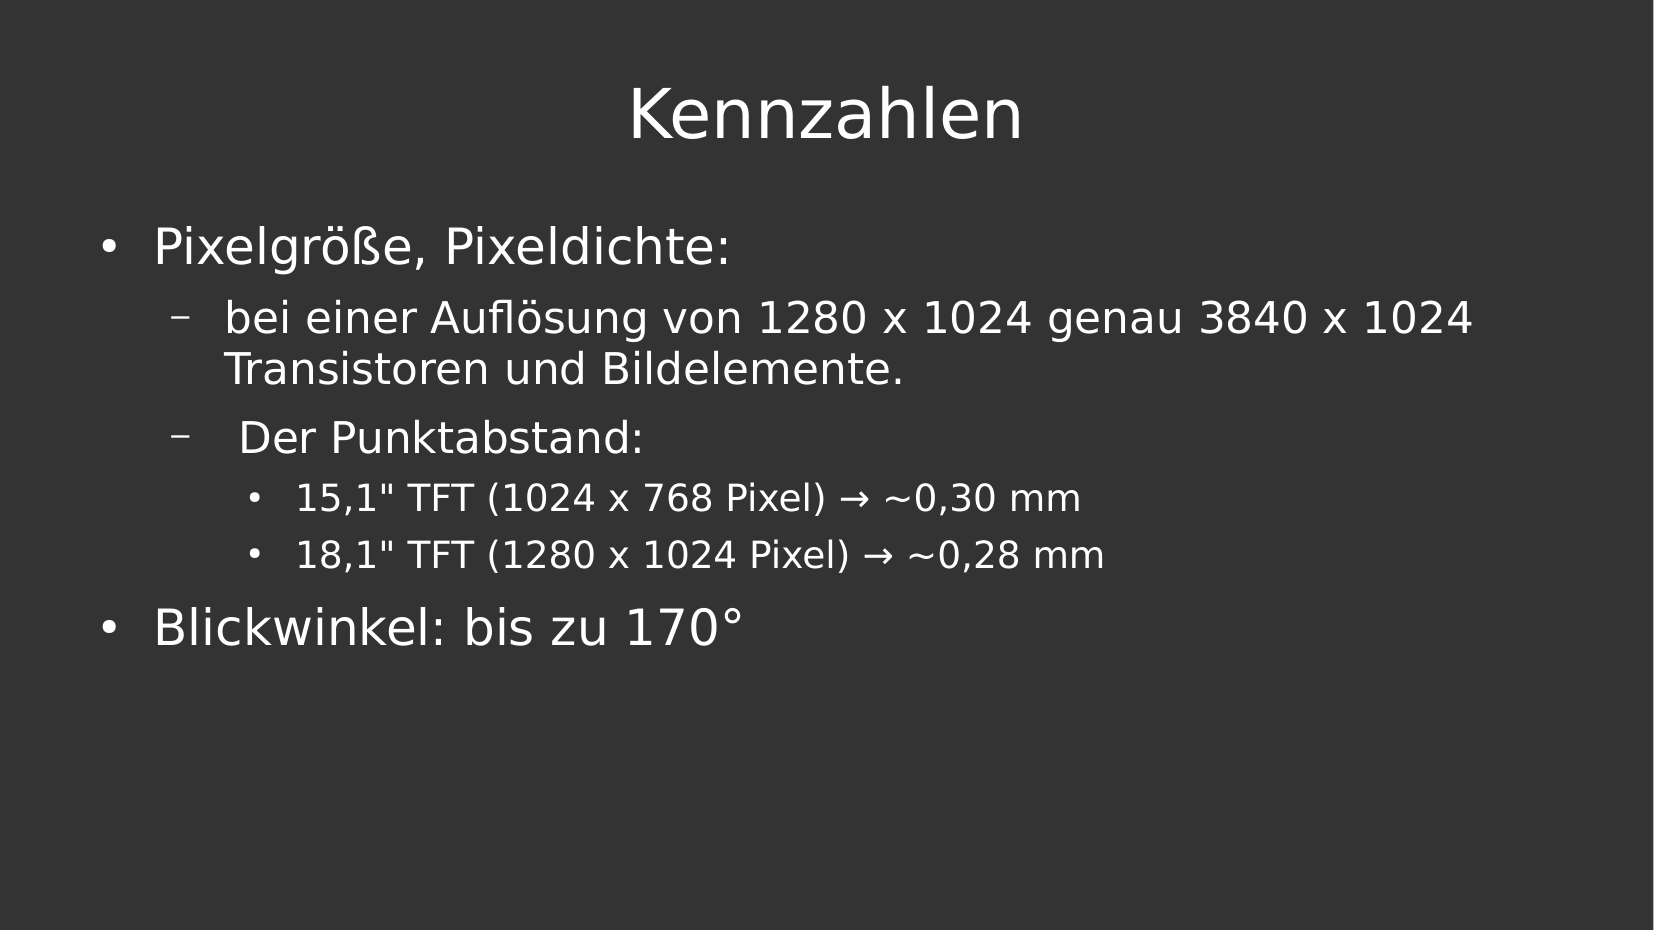

# Kennzahlen
Pixelgröße, Pixeldichte:
bei einer Auflösung von 1280 x 1024 genau 3840 x 1024 Transistoren und Bildelemente.
 Der Punktabstand:
15,1" TFT (1024 x 768 Pixel) → ~0,30 mm
18,1" TFT (1280 x 1024 Pixel) → ~0,28 mm
Blickwinkel: bis zu 170°